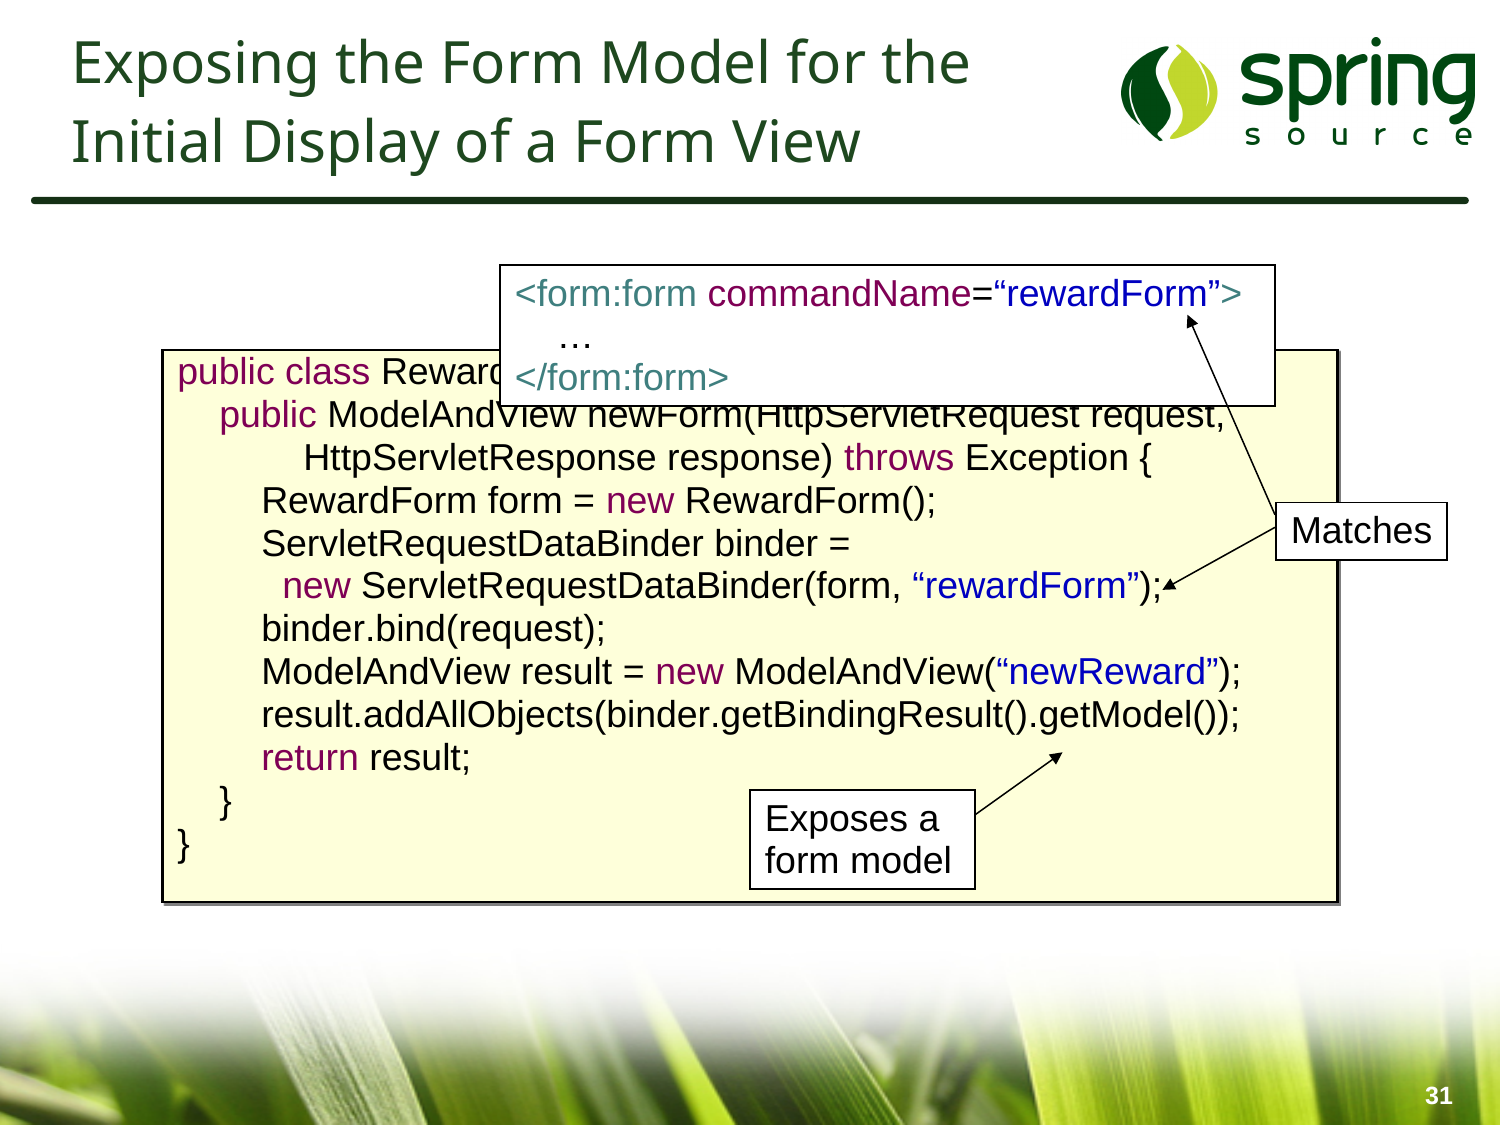

# Exposing the Form Model for the Initial Display of a Form View
<form:form commandName=“rewardForm”>
 …
</form:form>
public class RewardController extends MultiActionController {
 public ModelAndView newForm(HttpServletRequest request,
 HttpServletResponse response) throws Exception {
 RewardForm form = new RewardForm();
 ServletRequestDataBinder binder =
 new ServletRequestDataBinder(form, “rewardForm”);
 binder.bind(request);
 ModelAndView result = new ModelAndView(“newReward”);
 result.addAllObjects(binder.getBindingResult().getModel());
 return result;
 }
}
Matches
Exposes a
form model